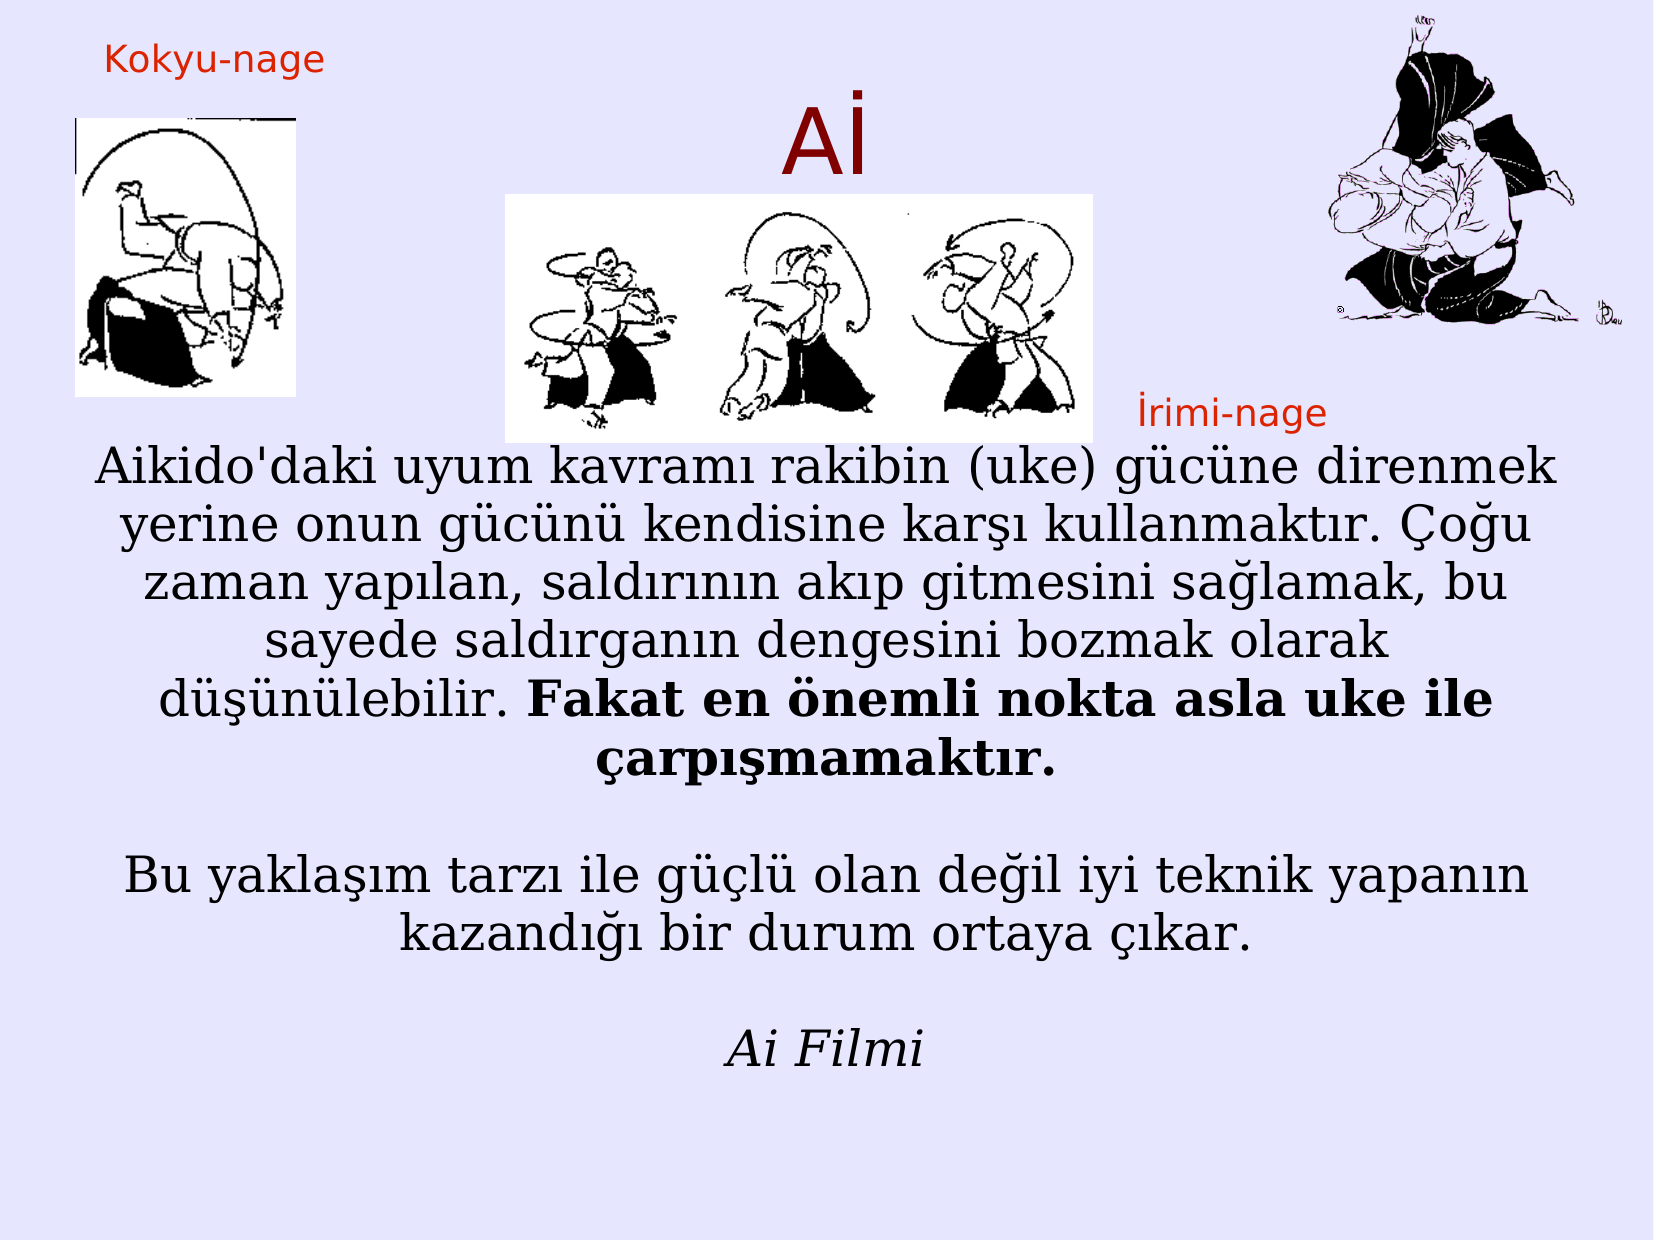

# Aİ
Kokyu-nage
Aikido'daki uyum kavramı rakibin (uke) gücüne direnmek yerine onun gücünü kendisine karşı kullanmaktır. Çoğu zaman yapılan, saldırının akıp gitmesini sağlamak, bu sayede saldırganın dengesini bozmak olarak düşünülebilir. Fakat en önemli nokta asla uke ile çarpışmamaktır.
Bu yaklaşım tarzı ile güçlü olan değil iyi teknik yapanın kazandığı bir durum ortaya çıkar.
Ai Filmi
İrimi-nage